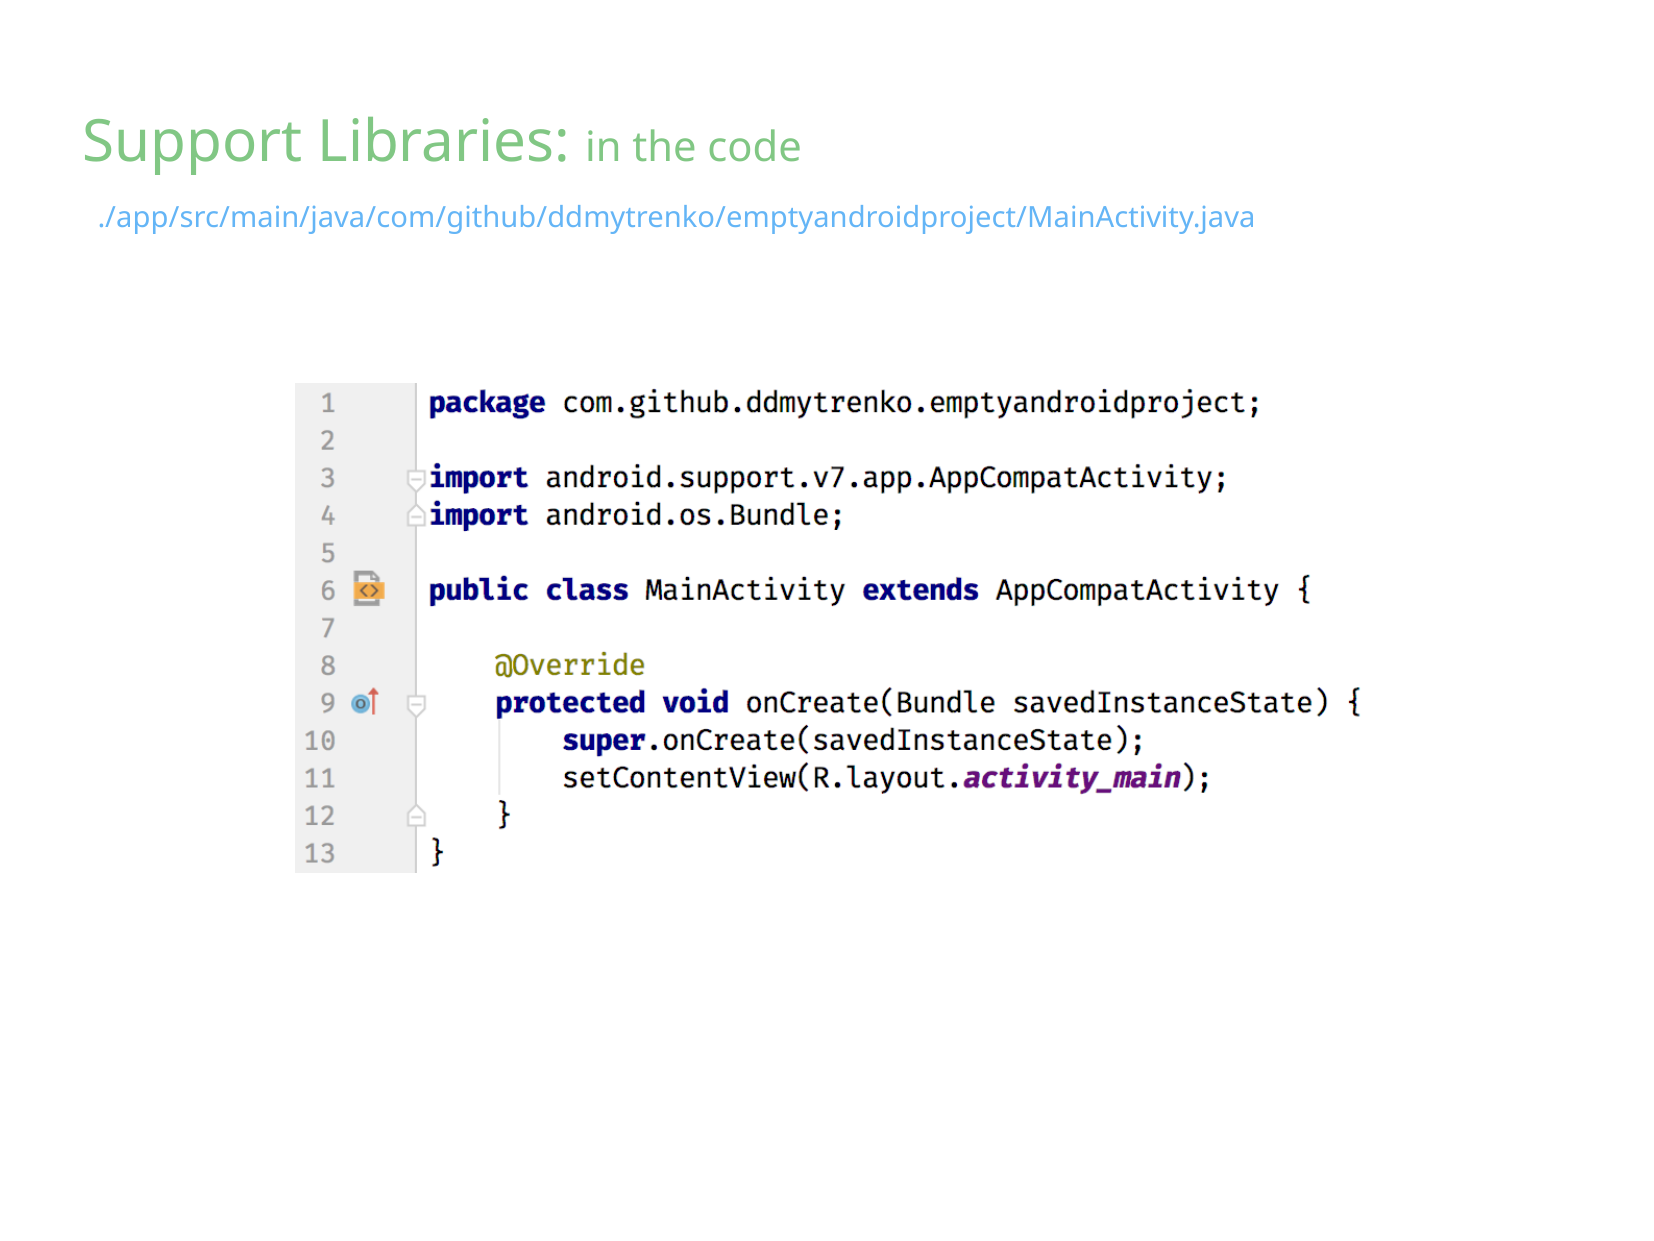

# Support Libraries: in the code
./app/src/main/java/com/github/ddmytrenko/emptyandroidproject/MainActivity.java